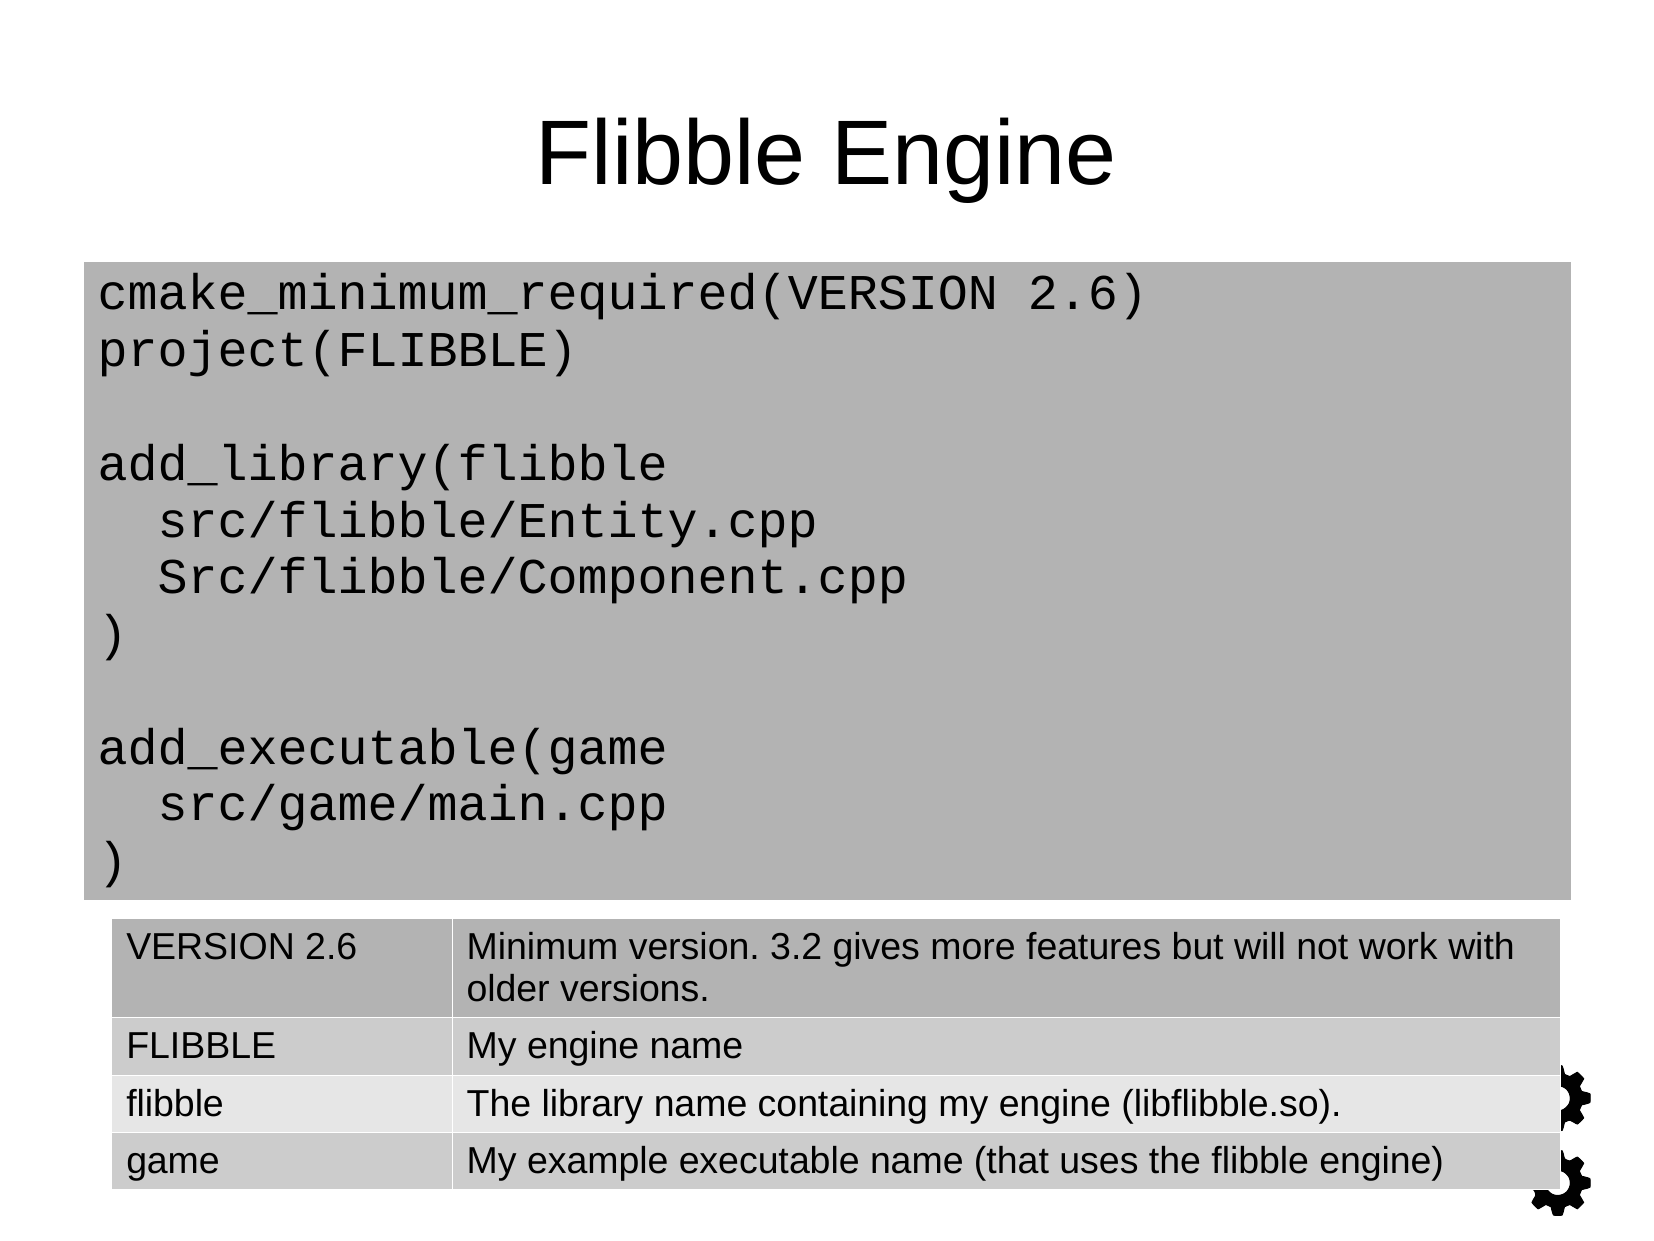

# Flibble Engine
| cmake\_minimum\_required(VERSION 2.6) project(FLIBBLE) add\_library(flibble src/flibble/Entity.cpp Src/flibble/Component.cpp ) add\_executable(game src/game/main.cpp ) |
| --- |
| VERSION 2.6 | Minimum version. 3.2 gives more features but will not work with older versions. |
| --- | --- |
| FLIBBLE | My engine name |
| flibble | The library name containing my engine (libflibble.so). |
| game | My example executable name (that uses the flibble engine) |